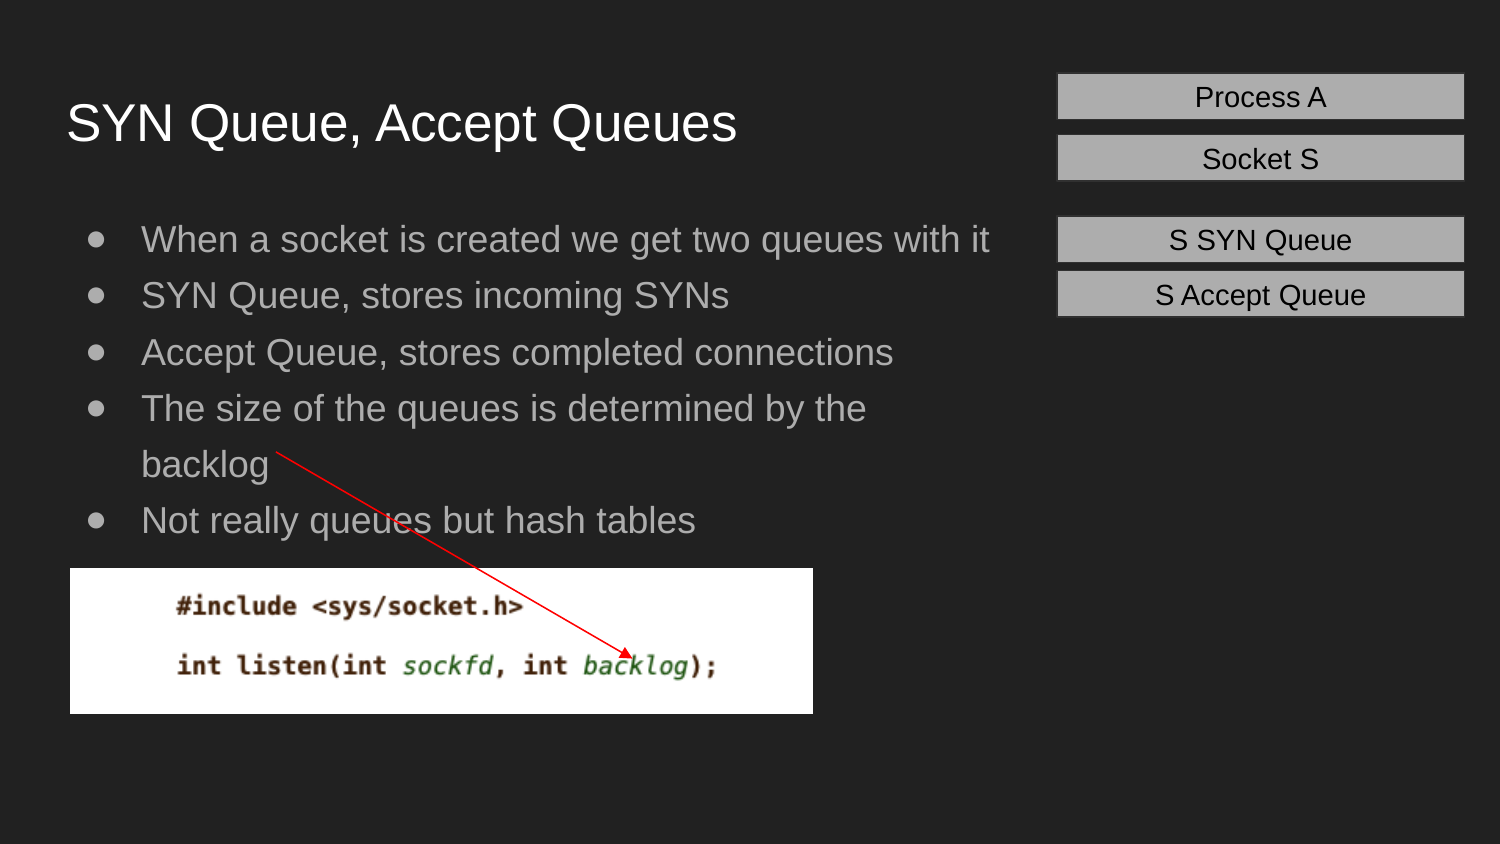

# SYN Queue, Accept Queues
Process A
Socket S
When a socket is created we get two queues with it
SYN Queue, stores incoming SYNs
Accept Queue, stores completed connections
The size of the queues is determined by the backlog
Not really queues but hash tables
S SYN Queue
S Accept Queue